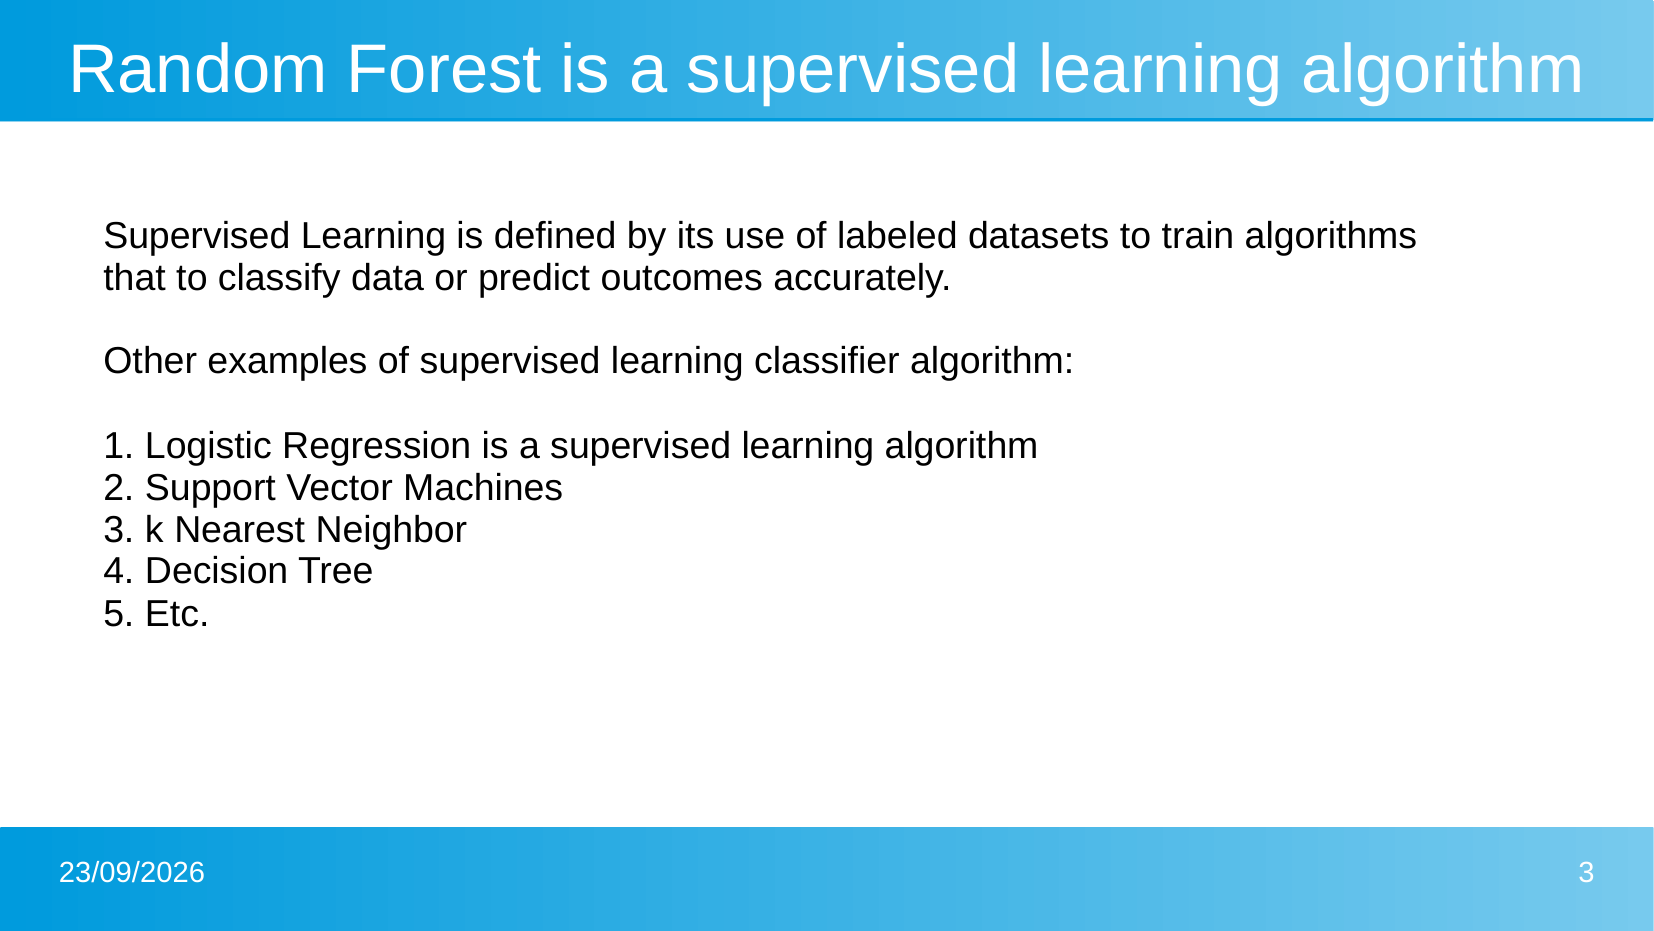

# Random Forest is a supervised learning algorithm
Supervised Learning is defined by its use of labeled datasets to train algorithms that to classify data or predict outcomes accurately.
Other examples of supervised learning classifier algorithm:
1. Logistic Regression is a supervised learning algorithm
2. Support Vector Machines
3. k Nearest Neighbor
4. Decision Tree
5. Etc.
3